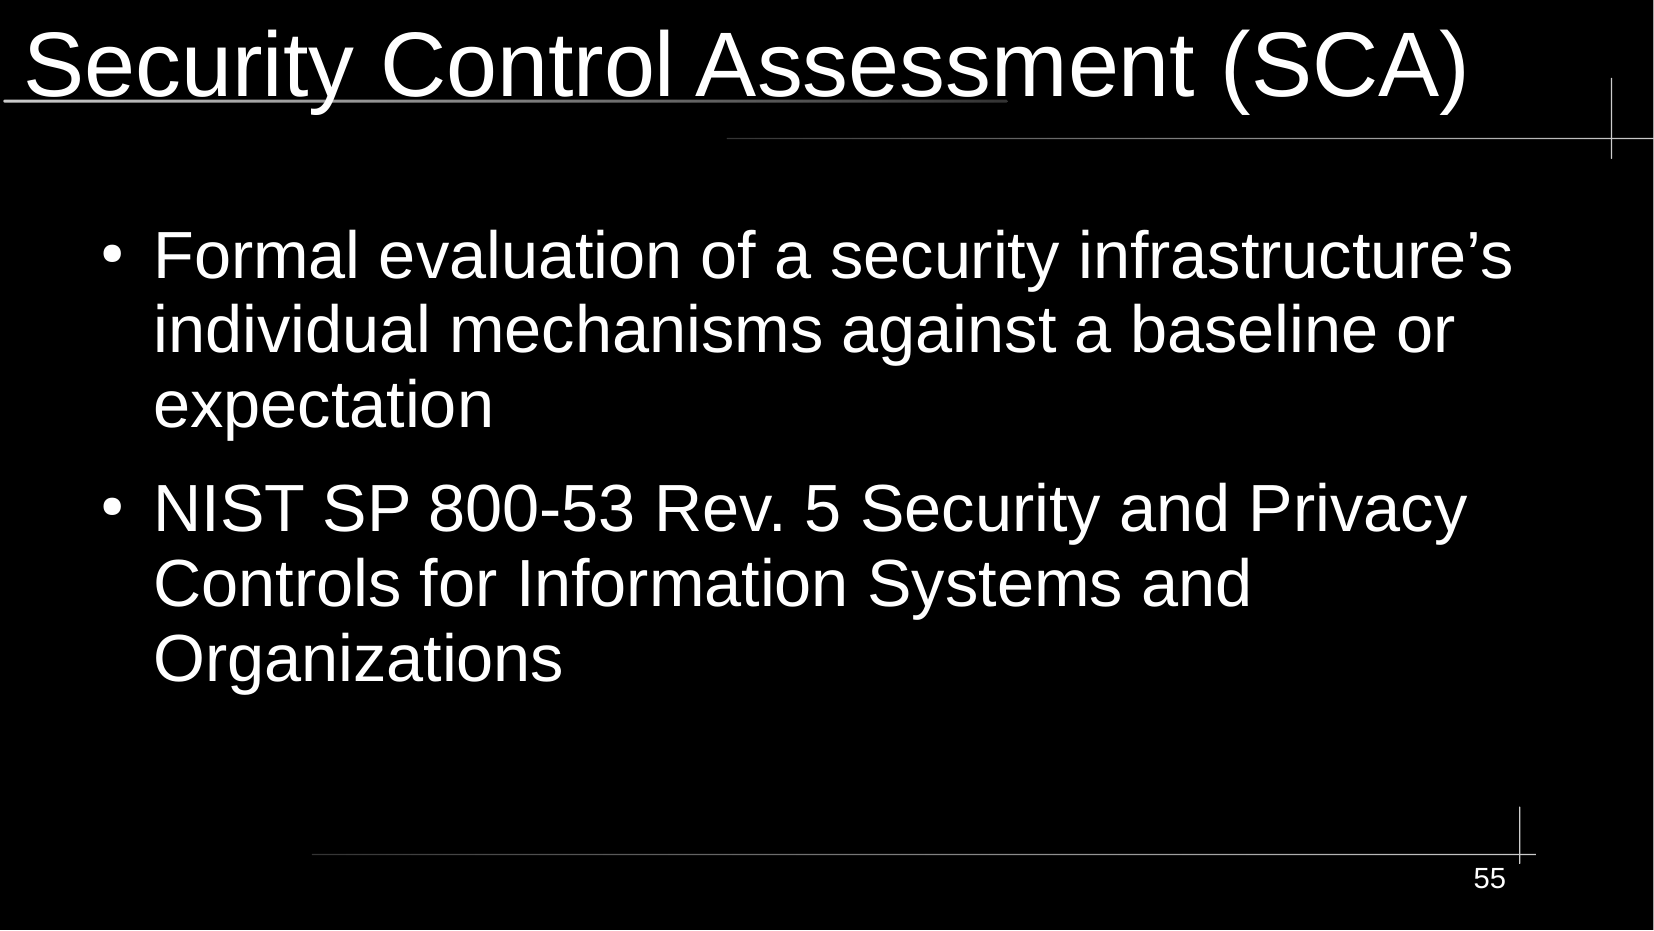

# Security Control Assessment (SCA)
Formal evaluation of a security infrastructure’s individual mechanisms against a baseline or expectation
NIST SP 800-53 Rev. 5 Security and Privacy Controls for Information Systems and Organizations
55